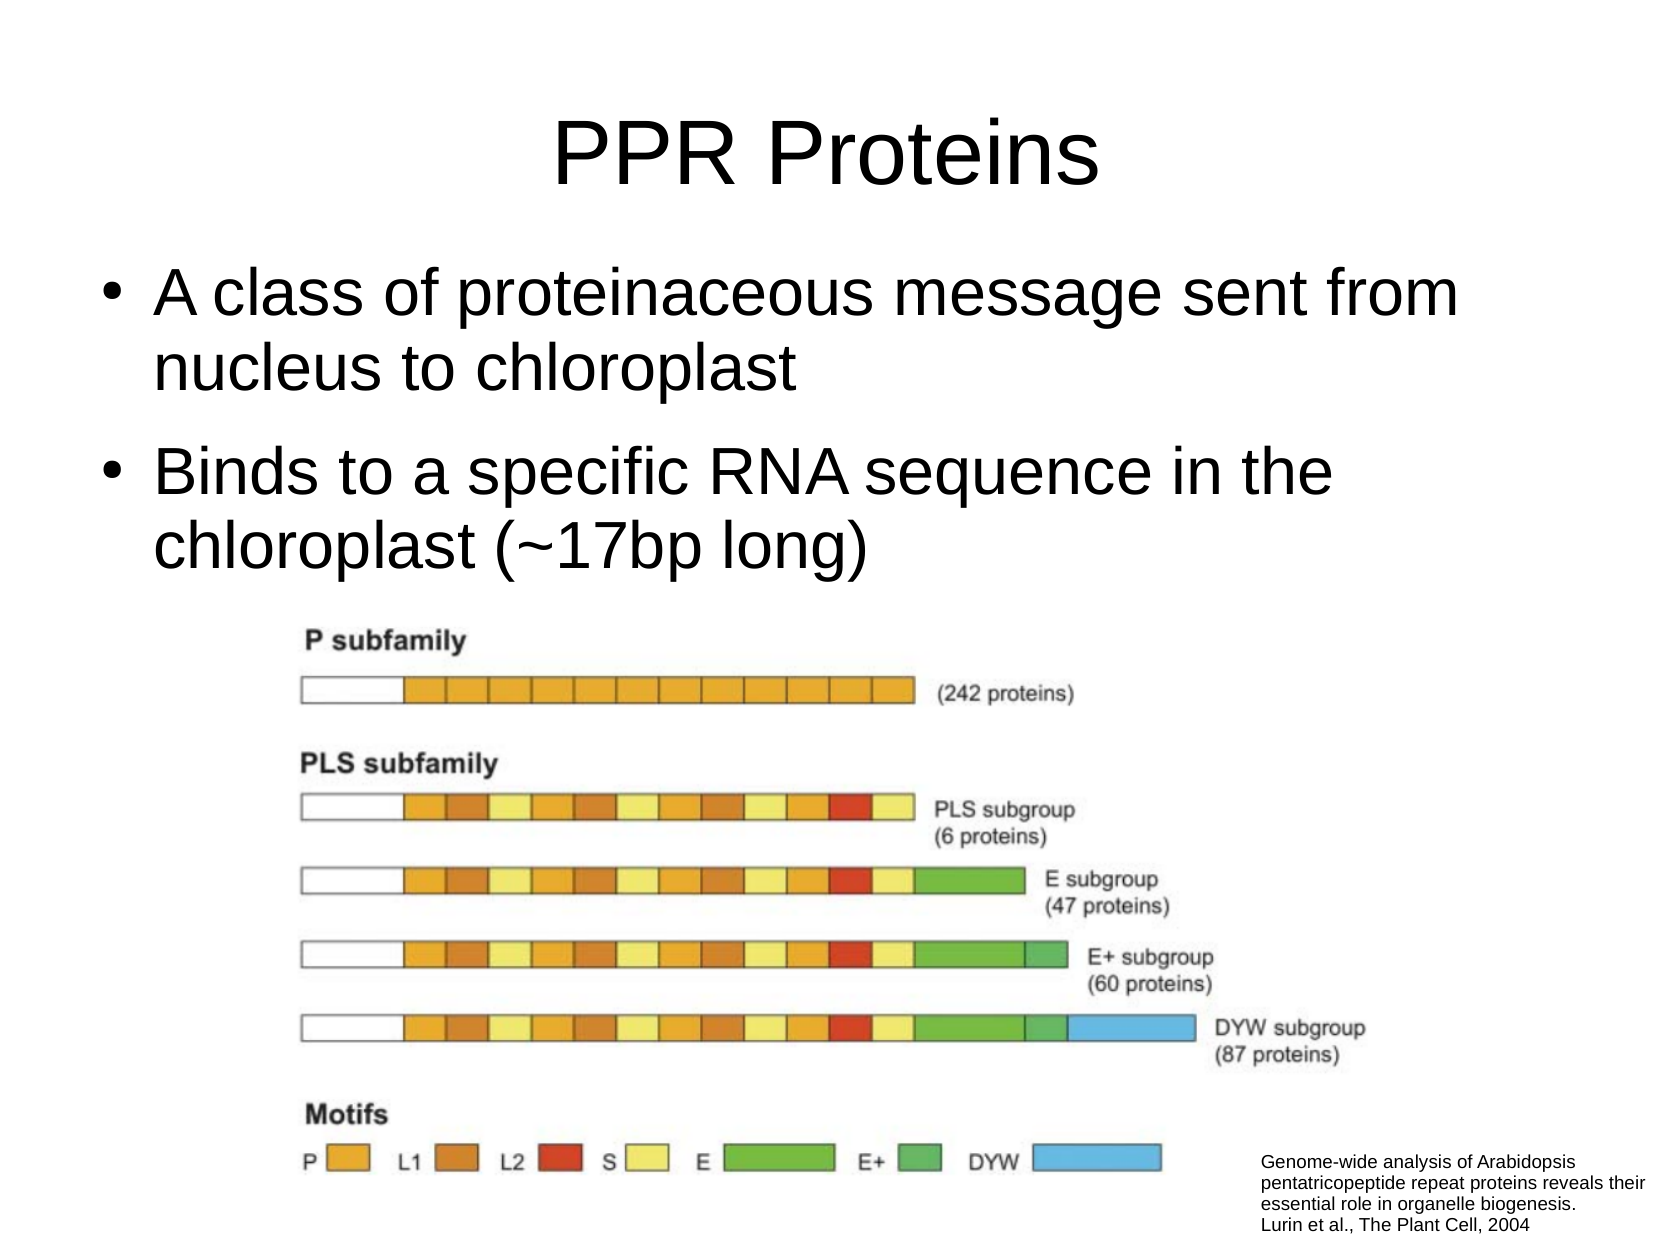

# PPR Proteins
A class of proteinaceous message sent from nucleus to chloroplast
Binds to a specific RNA sequence in the chloroplast (~17bp long)
Genome-wide analysis of Arabidopsis pentatricopeptide repeat proteins reveals their essential role in organelle biogenesis.
Lurin et al., The Plant Cell, 2004